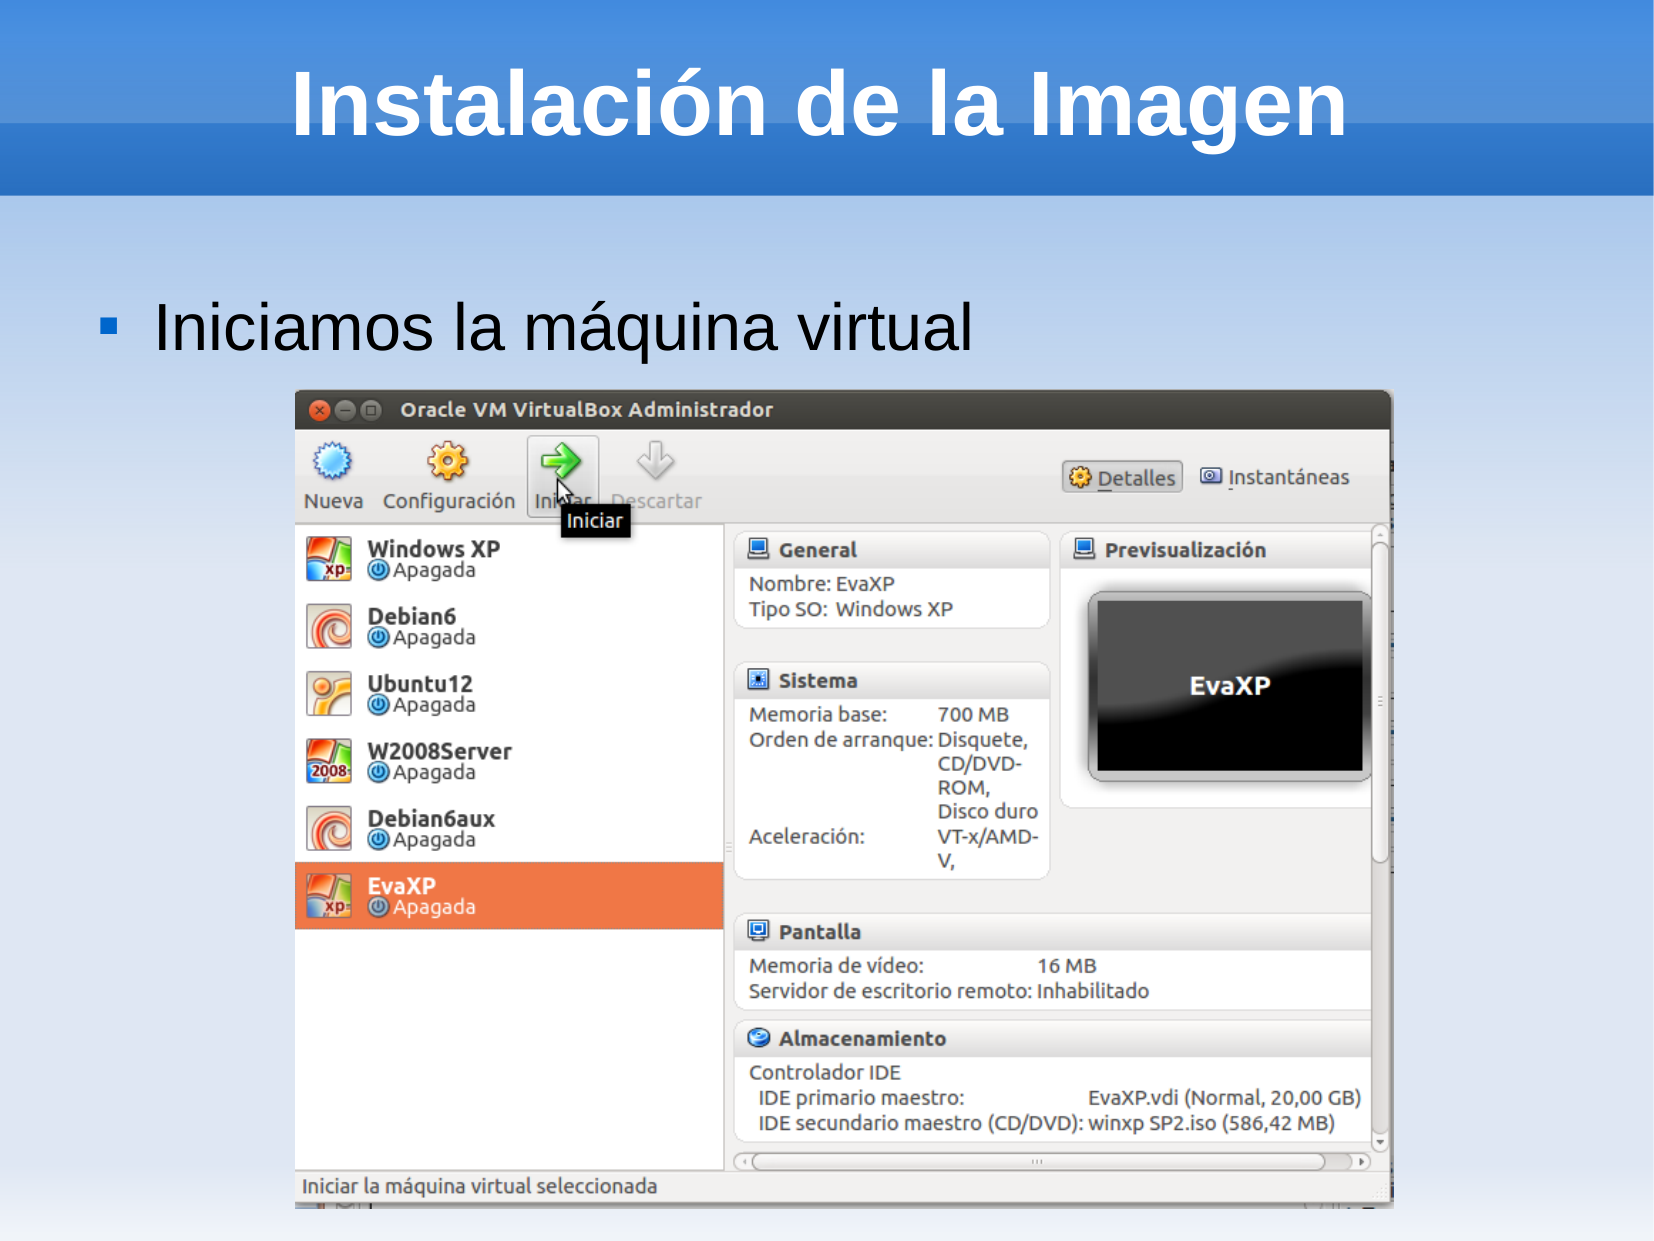

# Instalación de la Imagen
Iniciamos la máquina virtual